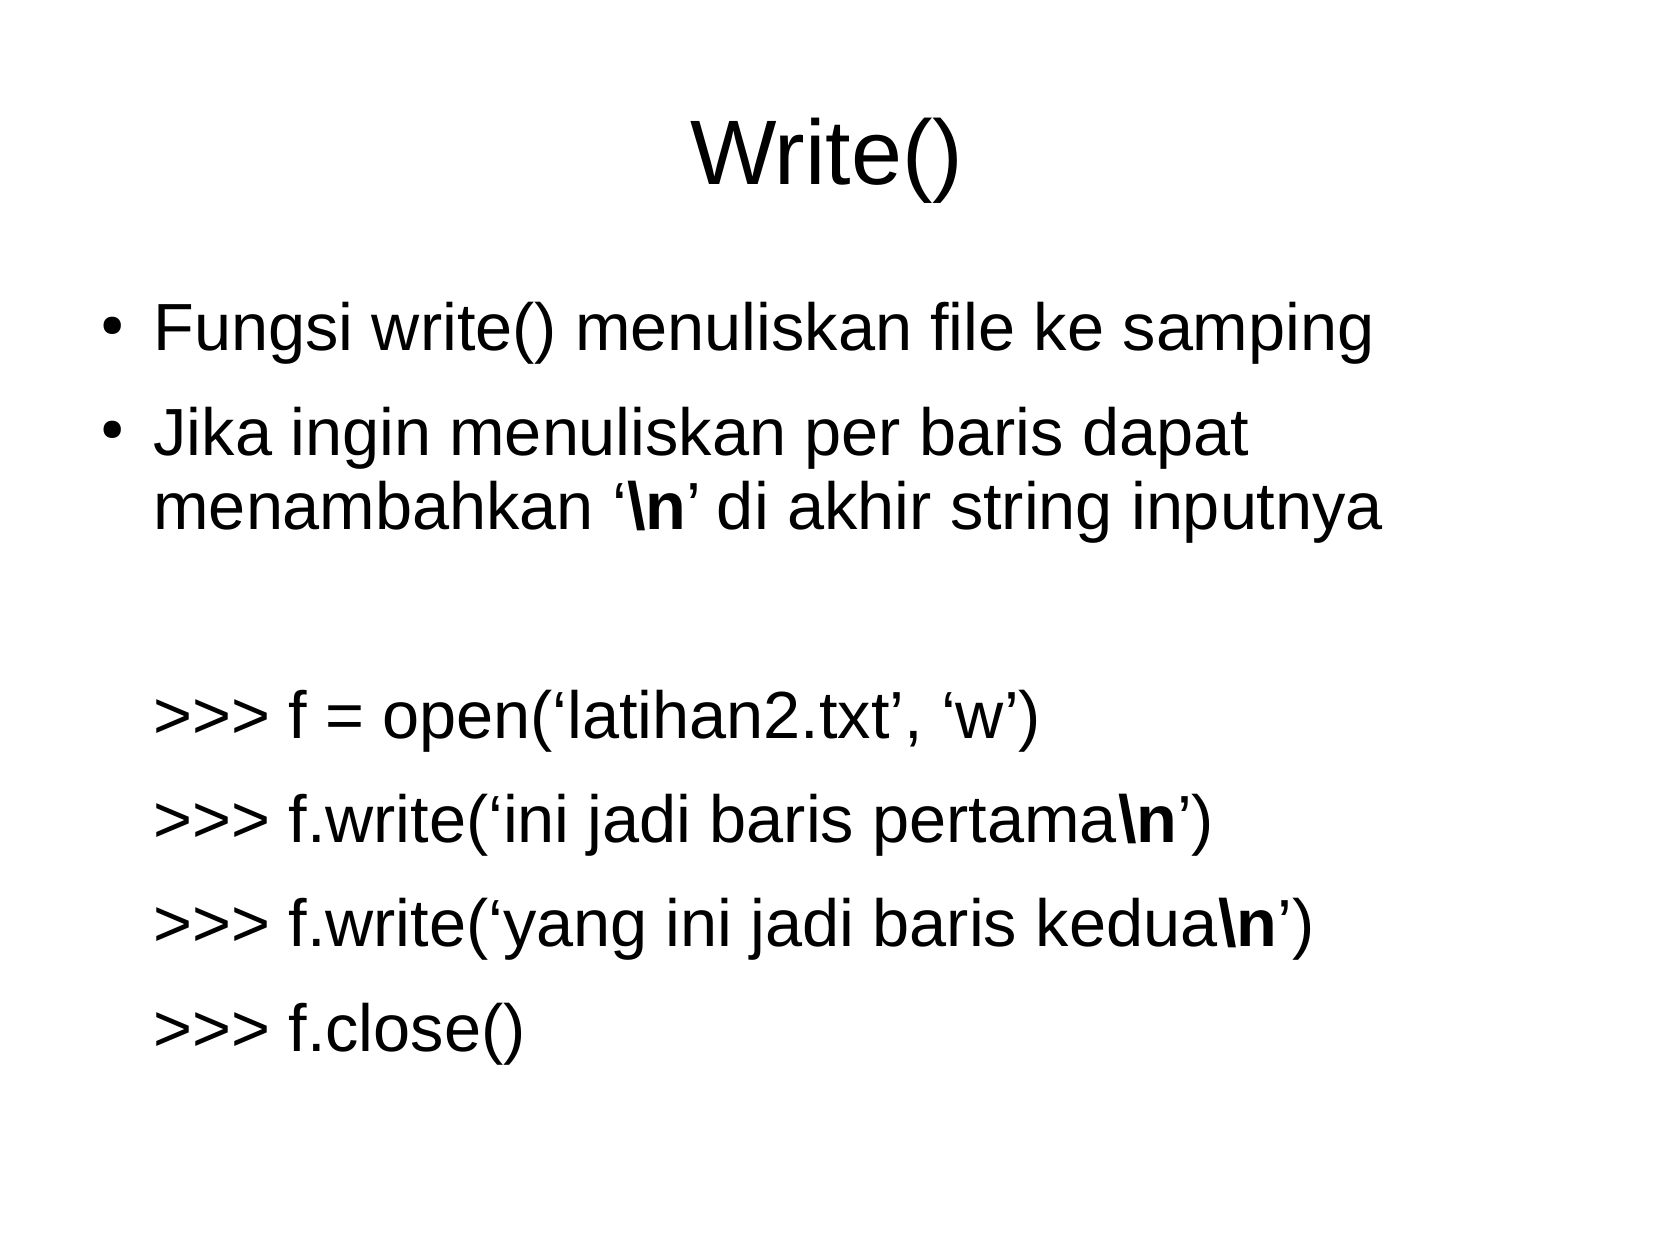

# Write()
Fungsi write() menuliskan file ke samping
Jika ingin menuliskan per baris dapat menambahkan ‘\n’ di akhir string inputnya
>>> f = open(‘latihan2.txt’, ‘w’)
>>> f.write(‘ini jadi baris pertama\n’)
>>> f.write(‘yang ini jadi baris kedua\n’)
>>> f.close()